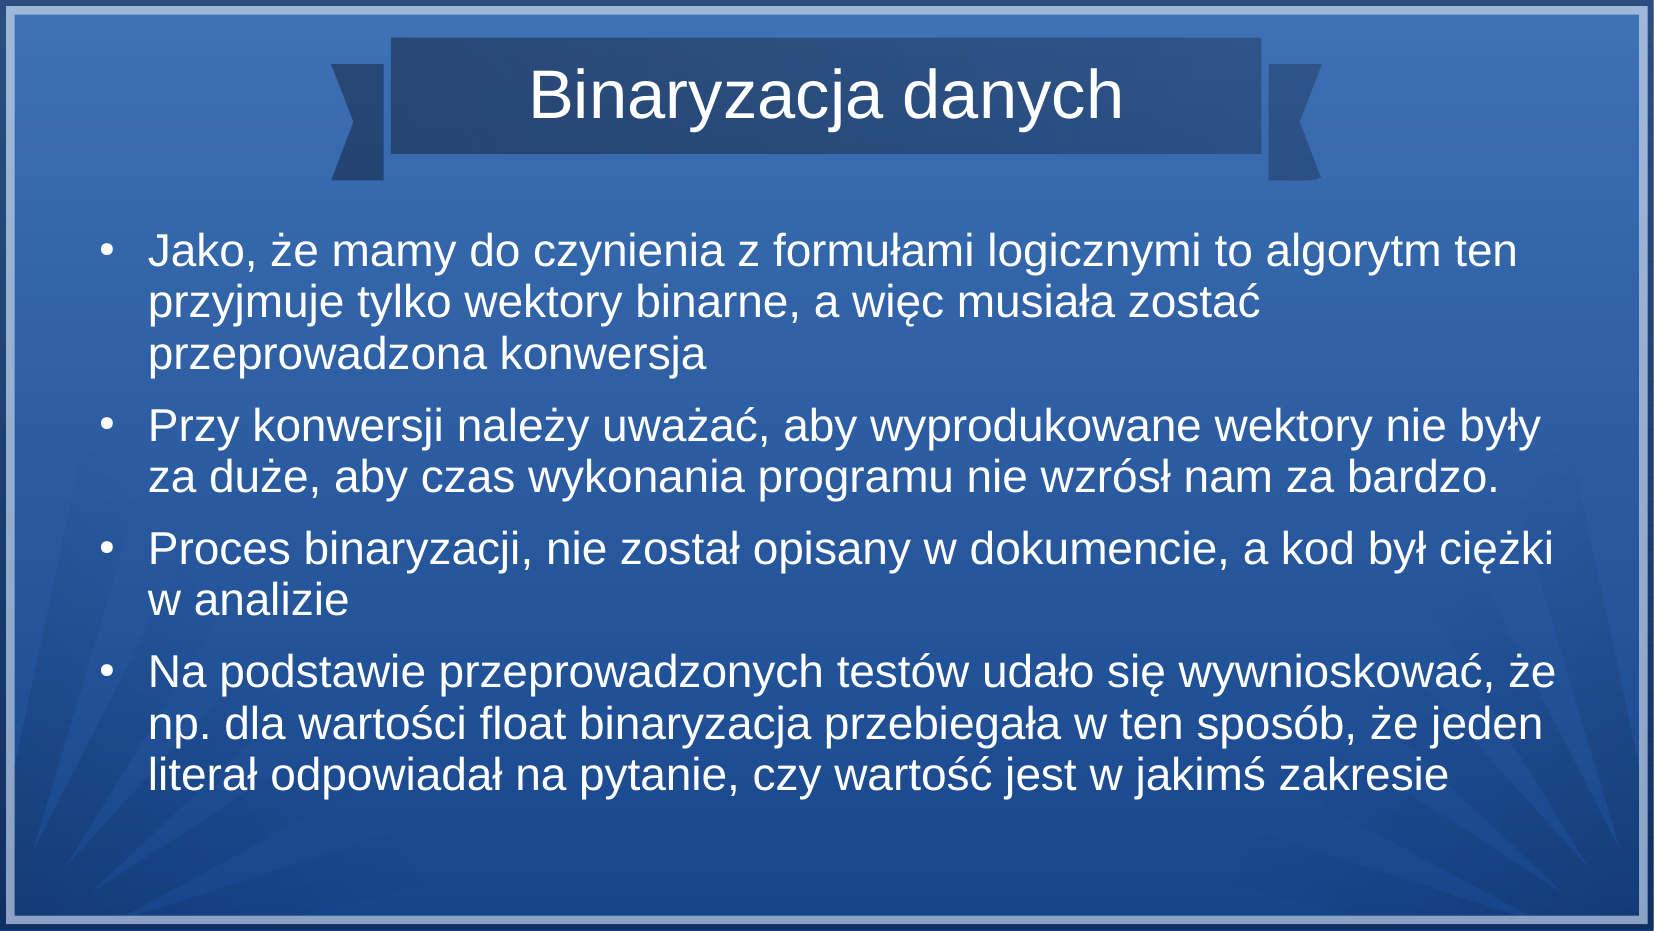

# Binaryzacja danych
Jako, że mamy do czynienia z formułami logicznymi to algorytm ten przyjmuje tylko wektory binarne, a więc musiała zostać przeprowadzona konwersja
Przy konwersji należy uważać, aby wyprodukowane wektory nie były za duże, aby czas wykonania programu nie wzrósł nam za bardzo.
Proces binaryzacji, nie został opisany w dokumencie, a kod był ciężki w analizie
Na podstawie przeprowadzonych testów udało się wywnioskować, że np. dla wartości float binaryzacja przebiegała w ten sposób, że jeden literał odpowiadał na pytanie, czy wartość jest w jakimś zakresie